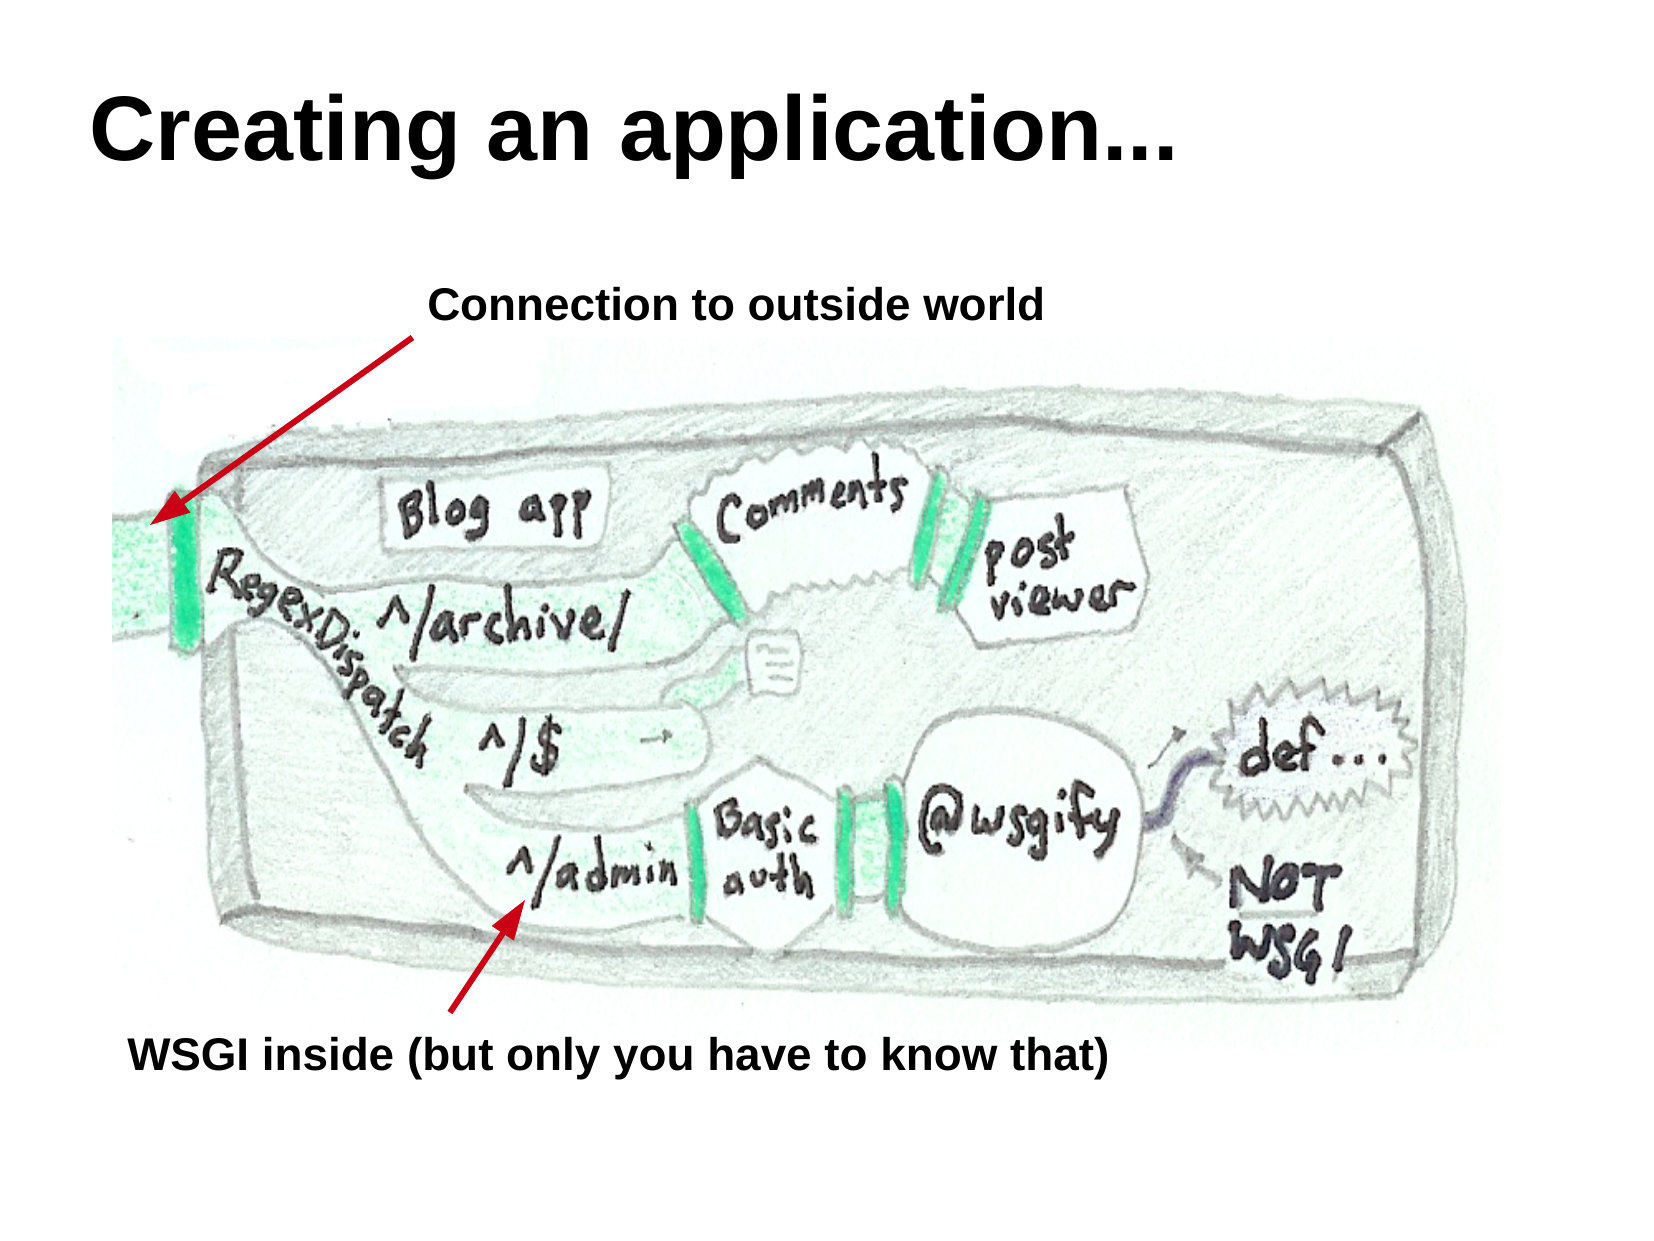

Creating an application...
Connection to outside world
WSGI inside (but only you have to know that)